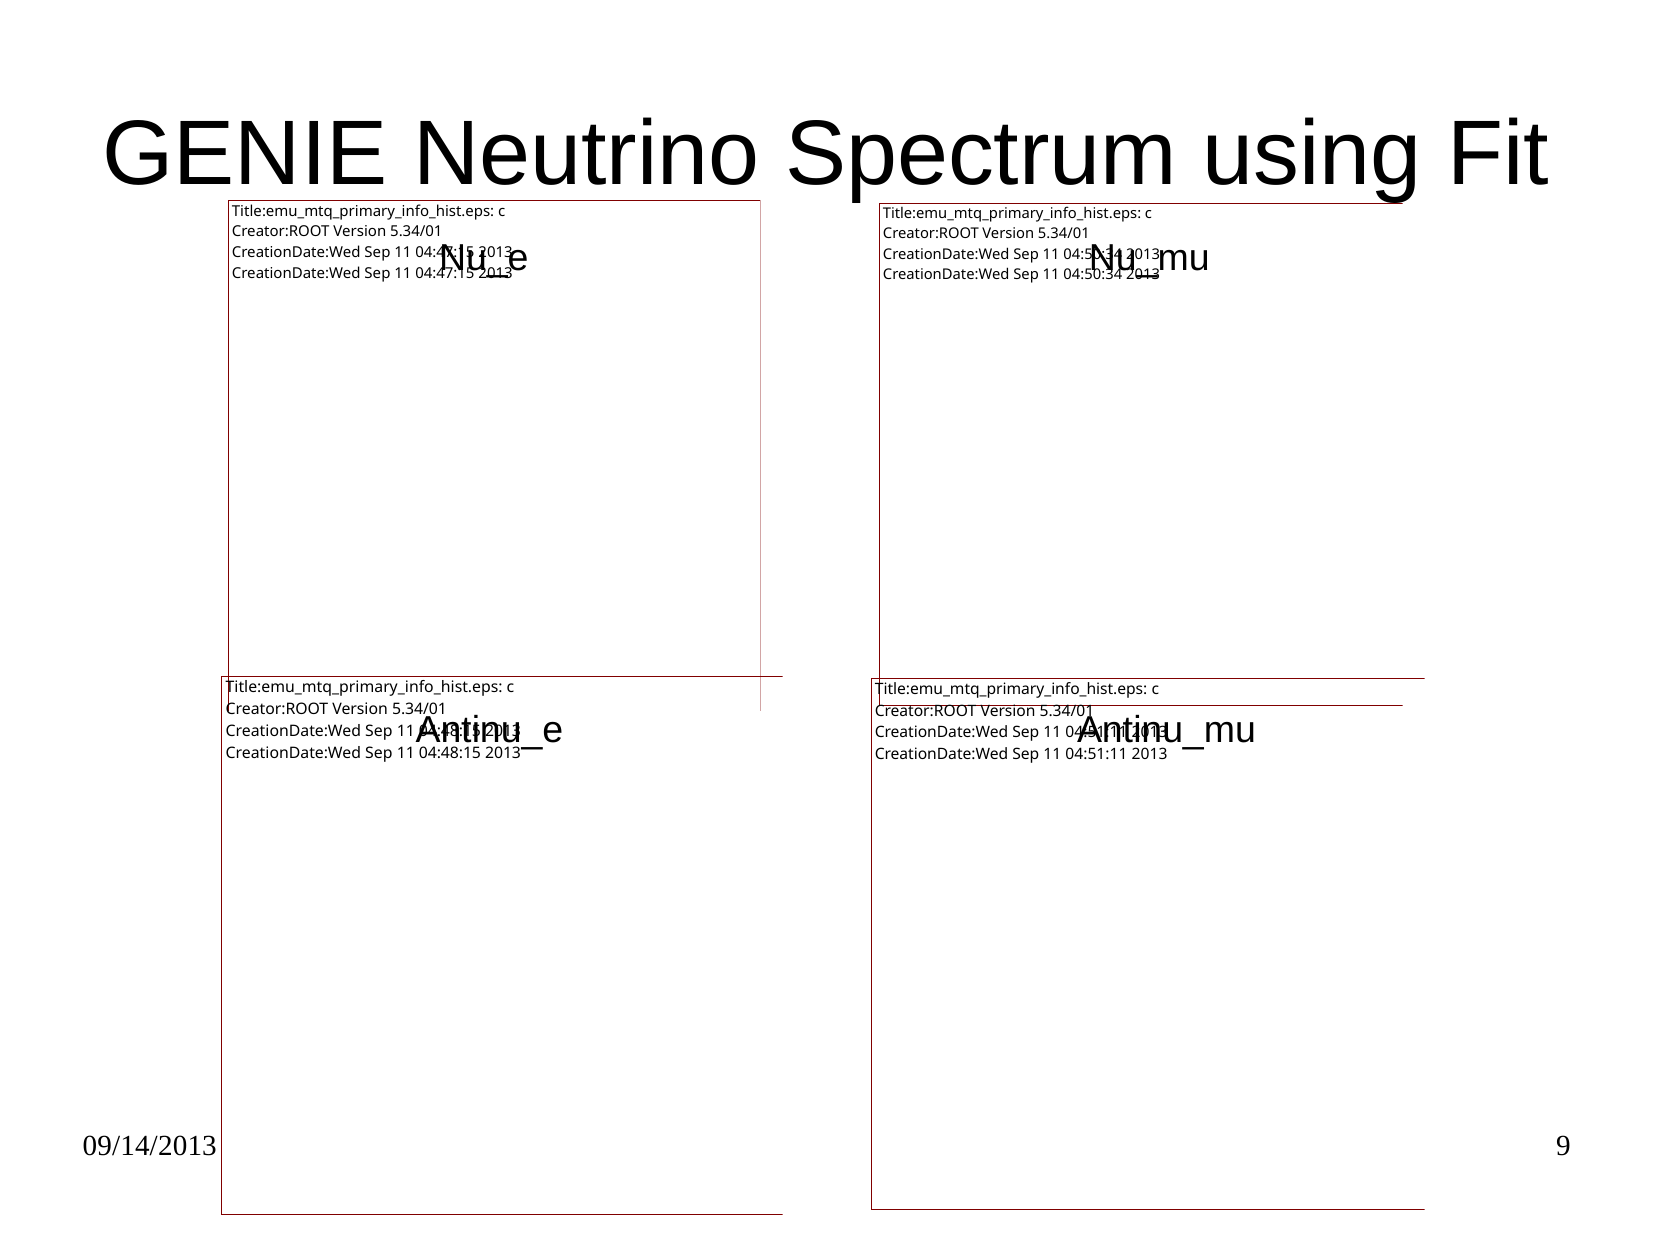

# GENIE Neutrino Spectrum using Fit
Nu_e
Nu_mu
Antinu_e
Antinu_mu
09/14/2013
9